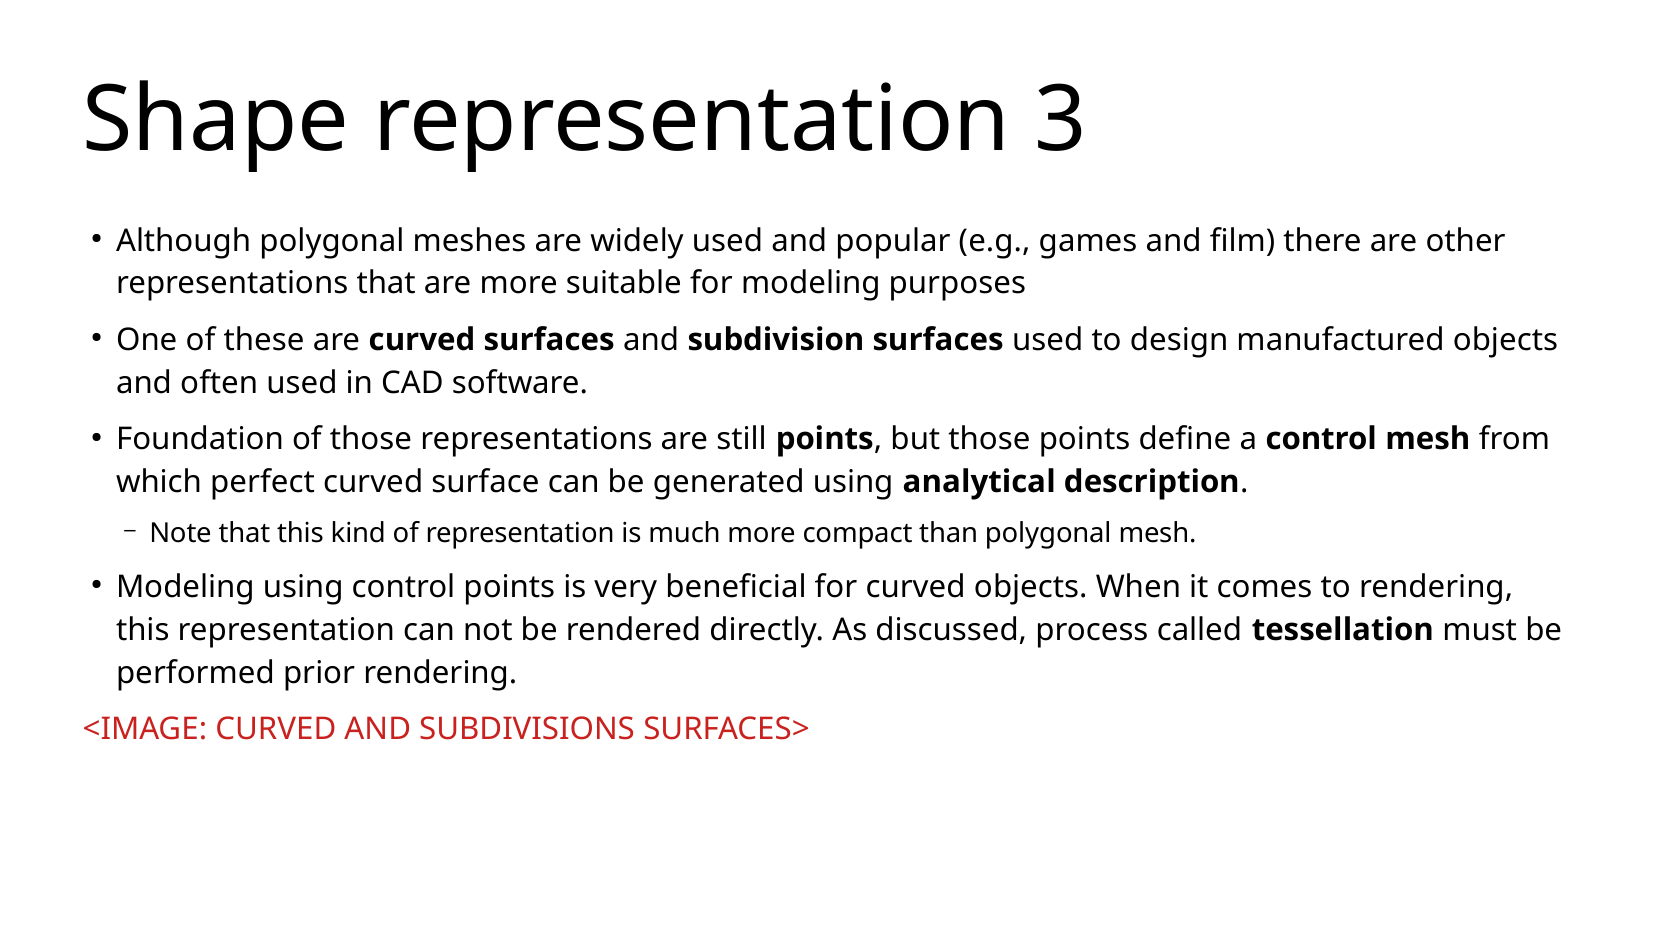

# Shape representation 3
Although polygonal meshes are widely used and popular (e.g., games and film) there are other representations that are more suitable for modeling purposes
One of these are curved surfaces and subdivision surfaces used to design manufactured objects and often used in CAD software.
Foundation of those representations are still points, but those points define a control mesh from which perfect curved surface can be generated using analytical description.
Note that this kind of representation is much more compact than polygonal mesh.
Modeling using control points is very beneficial for curved objects. When it comes to rendering, this representation can not be rendered directly. As discussed, process called tessellation must be performed prior rendering.
<IMAGE: CURVED AND SUBDIVISIONS SURFACES>